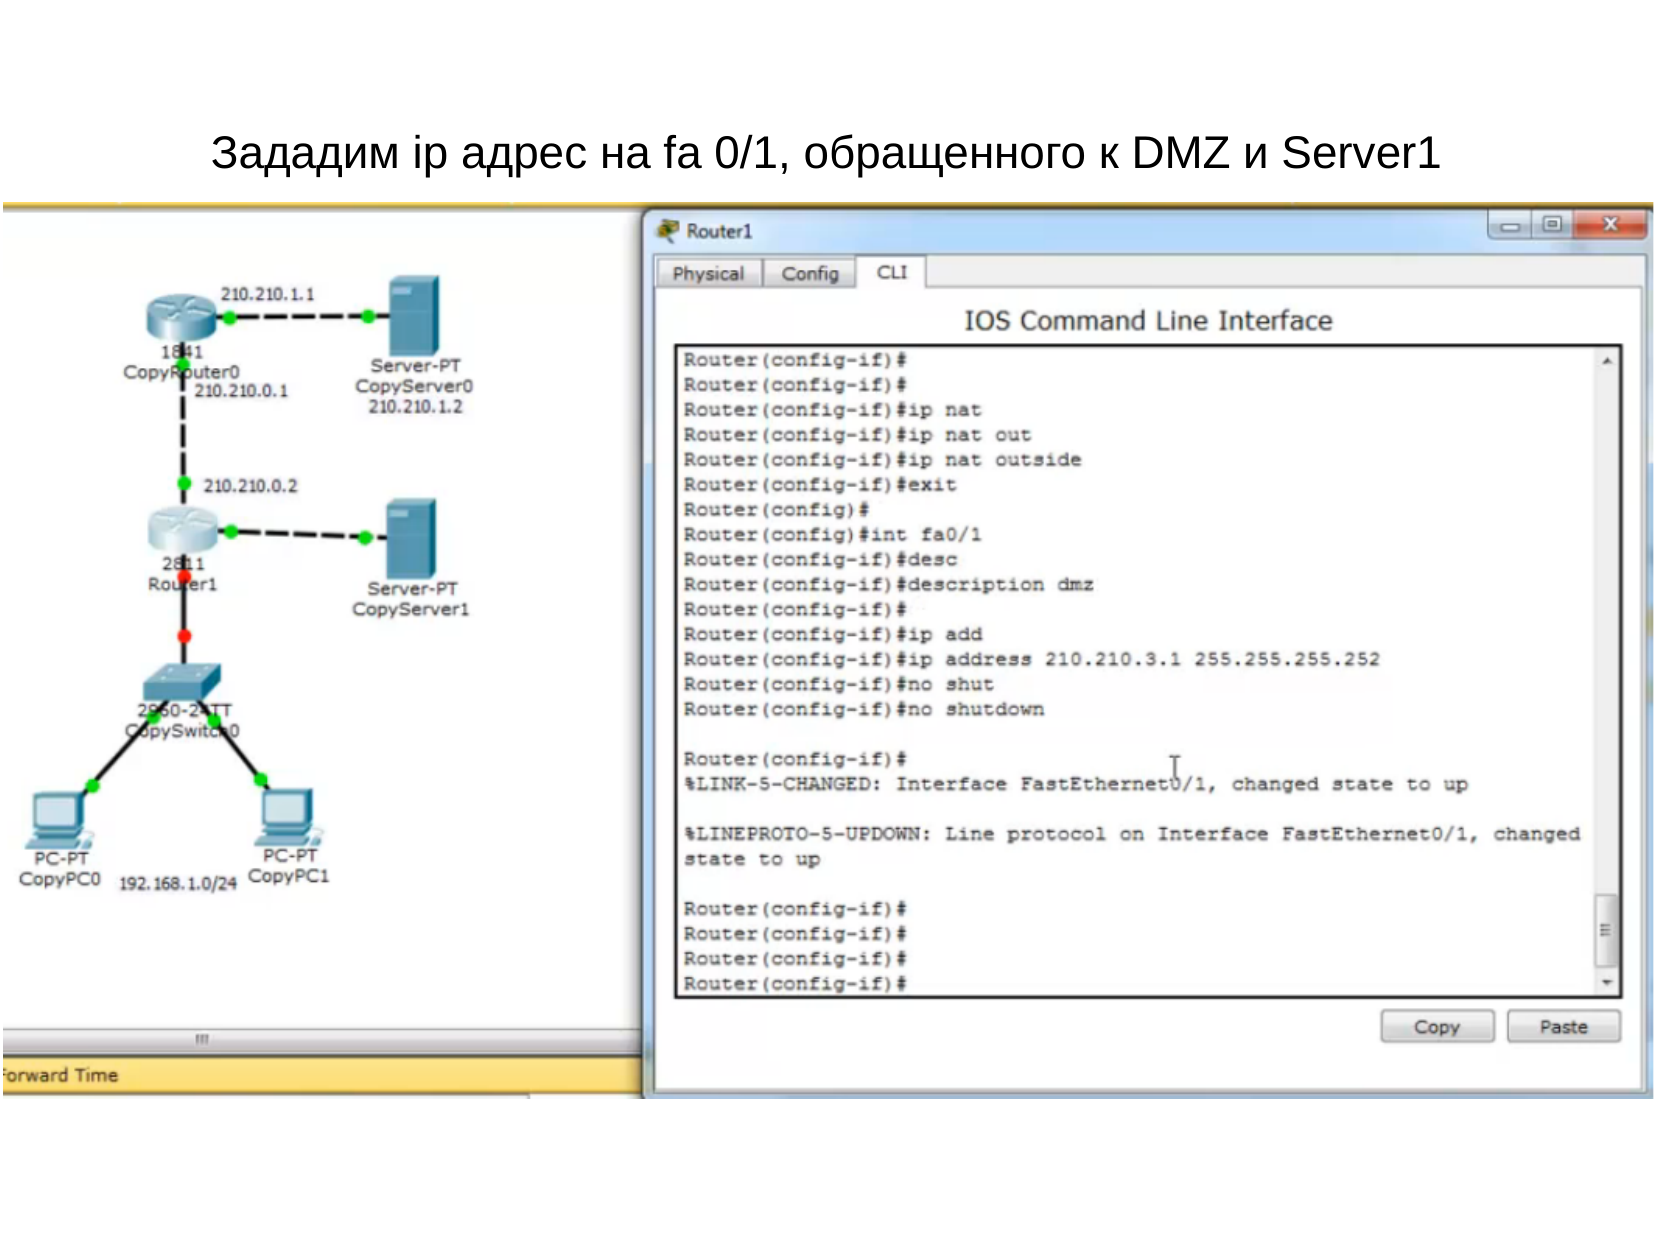

# Зададим ip адрес на fa 0/1, обращенного к DMZ и Server1